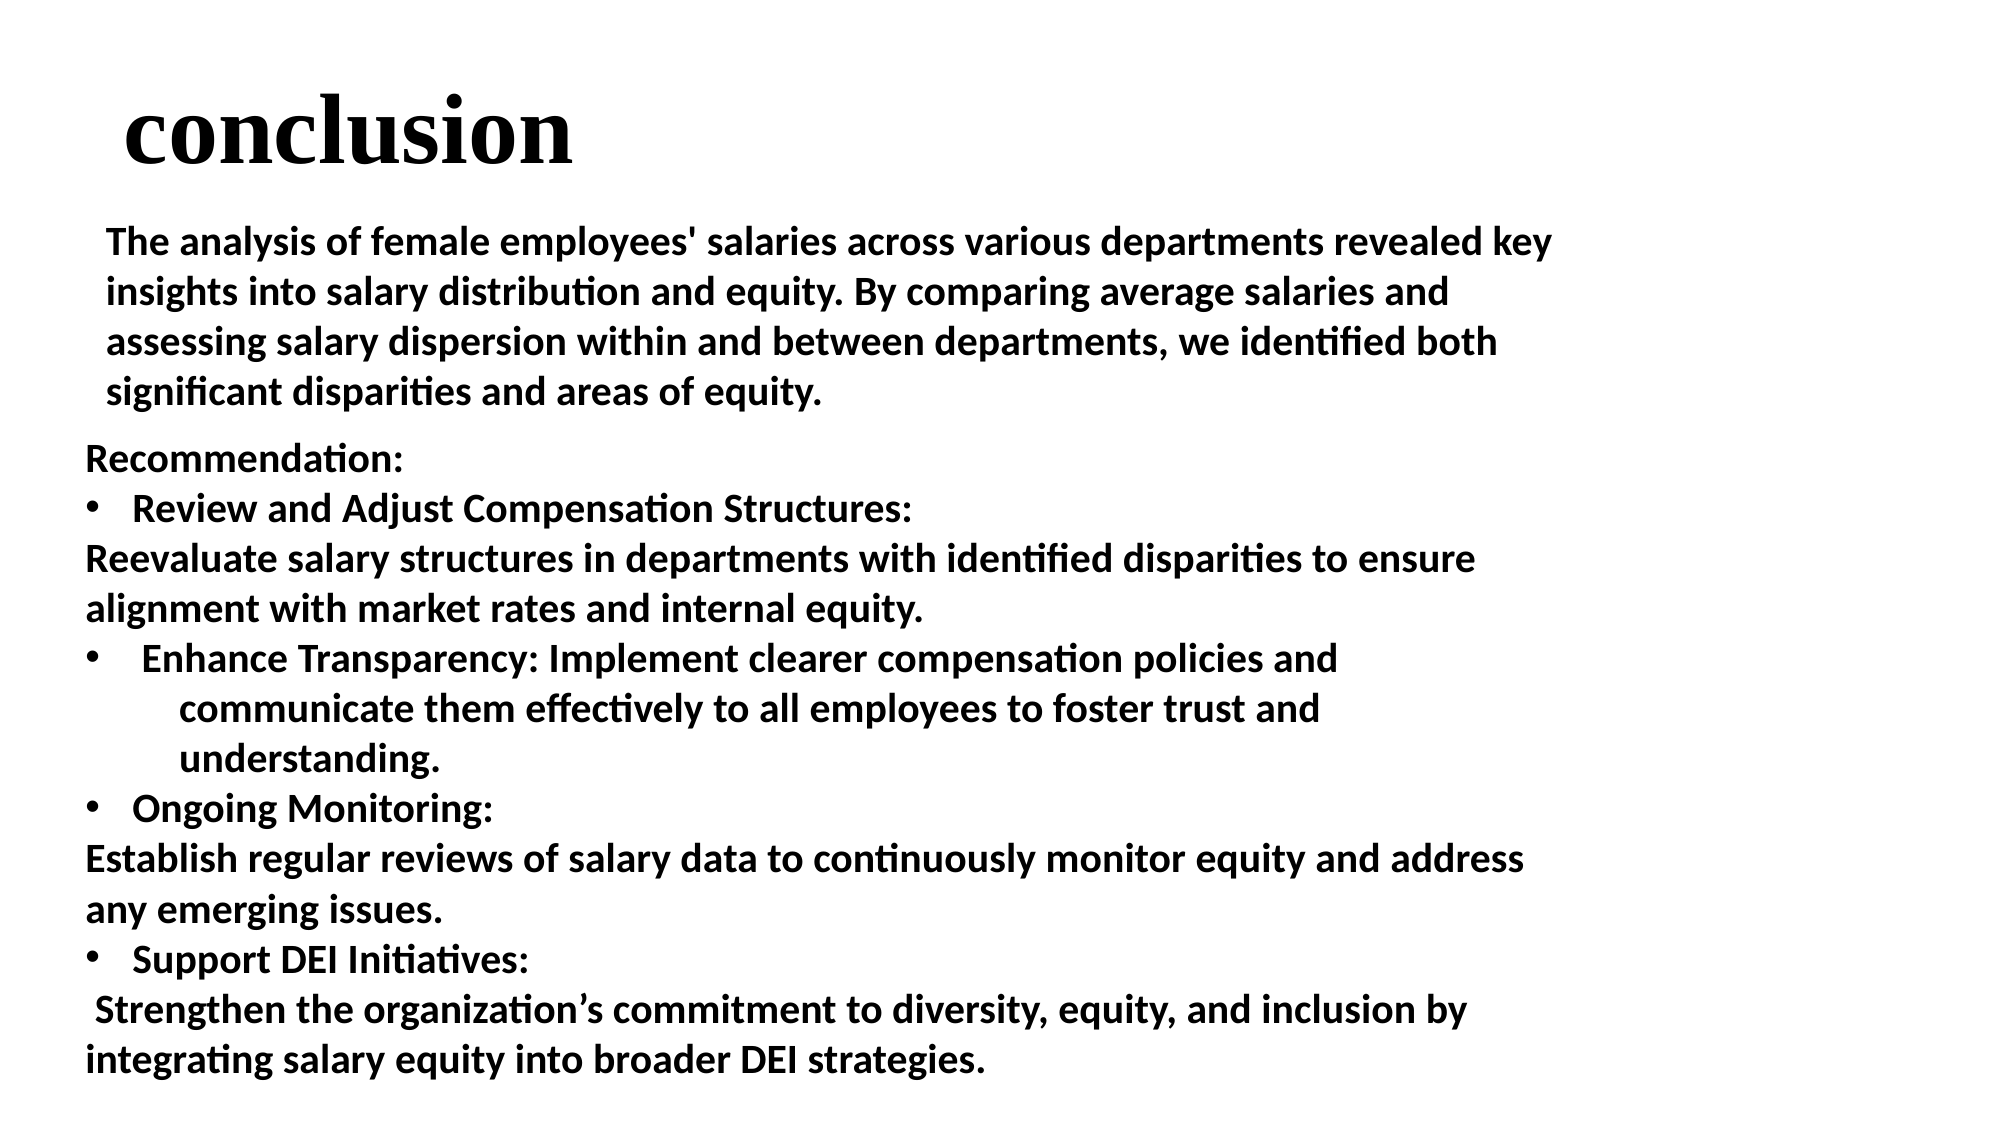

# conclusion
The analysis of female employees' salaries across various departments revealed key insights into salary distribution and equity. By comparing average salaries and assessing salary dispersion within and between departments, we identified both significant disparities and areas of equity.
Recommendation:
Review and Adjust Compensation Structures:
Reevaluate salary structures in departments with identified disparities to ensure alignment with market rates and internal equity.
 Enhance Transparency: Implement clearer compensation policies and communicate them effectively to all employees to foster trust and understanding.
Ongoing Monitoring:
Establish regular reviews of salary data to continuously monitor equity and address any emerging issues.
Support DEI Initiatives:
 Strengthen the organization’s commitment to diversity, equity, and inclusion by integrating salary equity into broader DEI strategies.